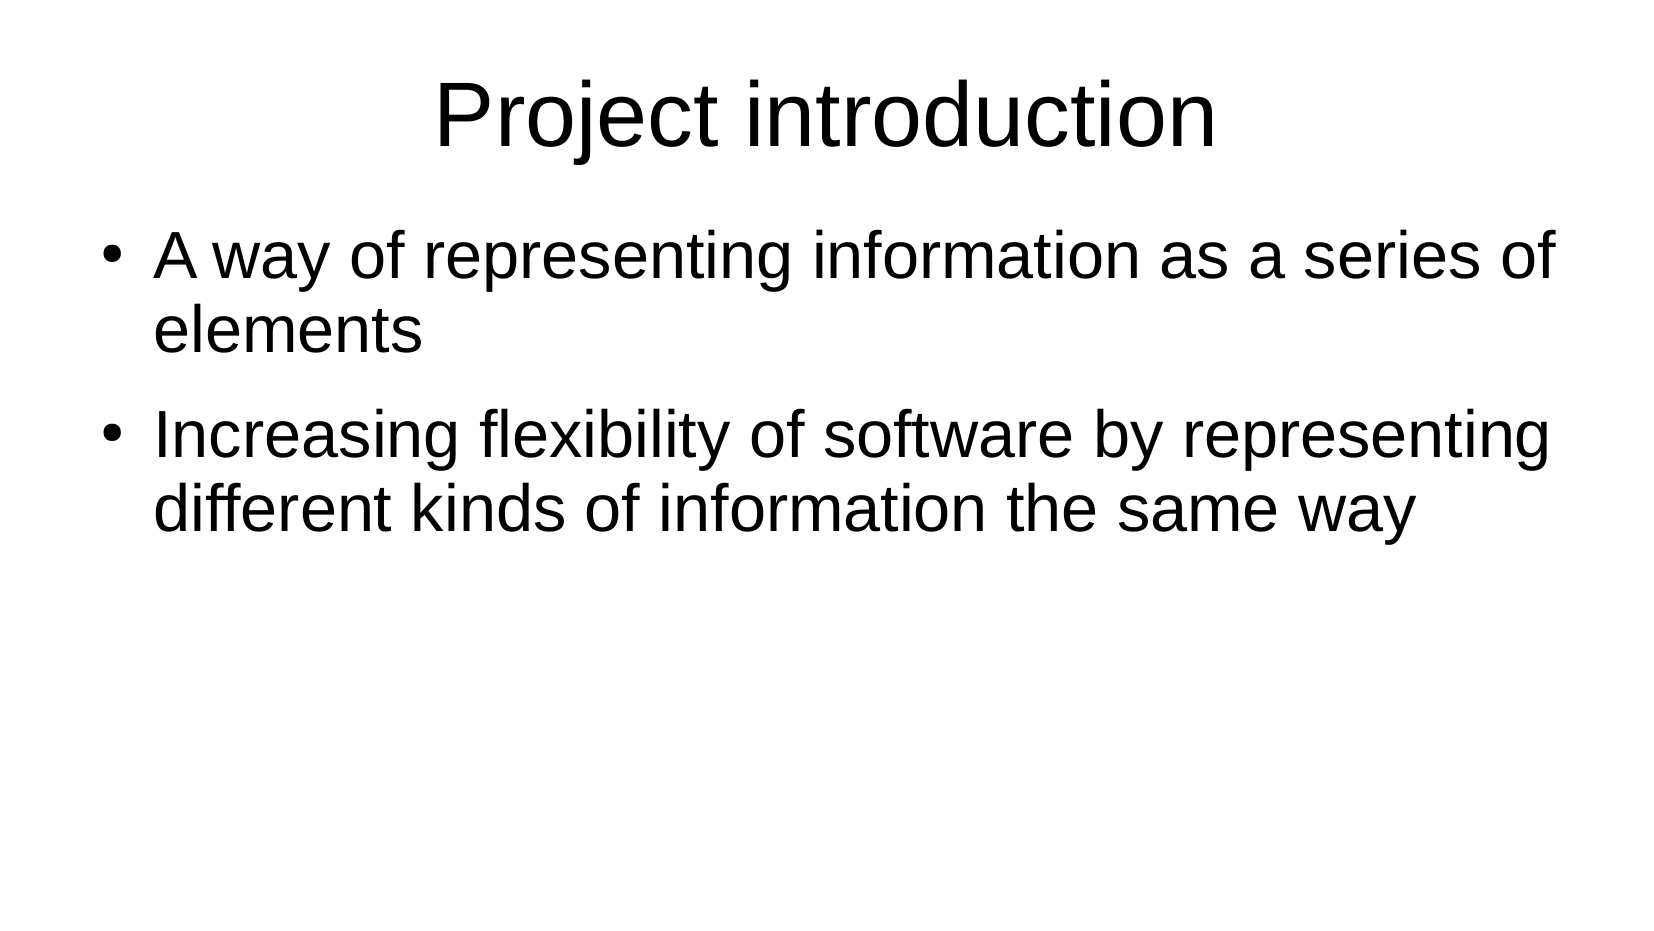

# Project introduction
A way of representing information as a series of elements
Increasing flexibility of software by representing different kinds of information the same way